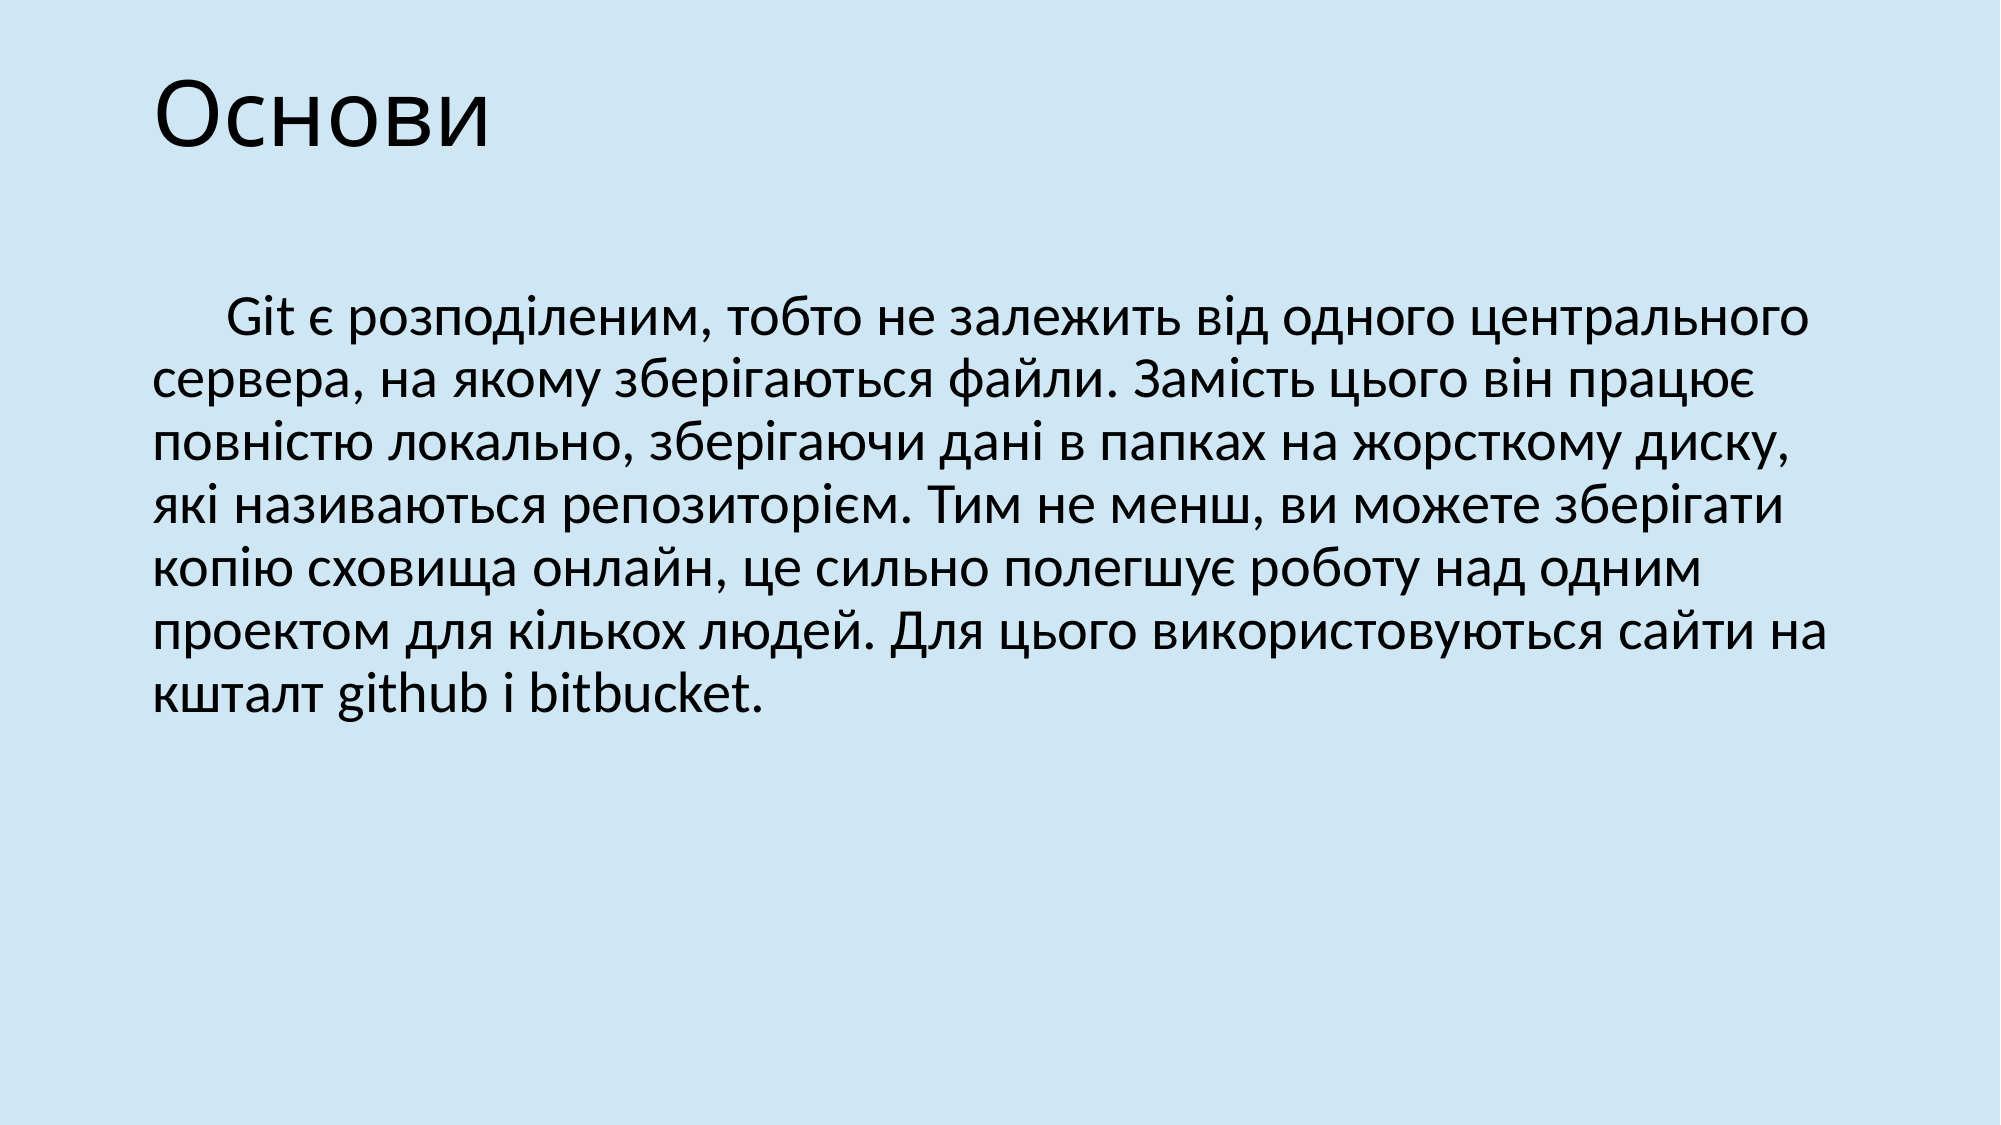

# Основи
	Git є розподіленим, тобто не залежить від одного центрального сервера, на якому зберігаються файли. Замість цього він працює повністю локально, зберігаючи дані в папках на жорсткому диску, які називаються репозиторієм. Тим не менш, ви можете зберігати копію сховища онлайн, це сильно полегшує роботу над одним проектом для кількох людей. Для цього використовуються сайти на кшталт github і bitbucket.